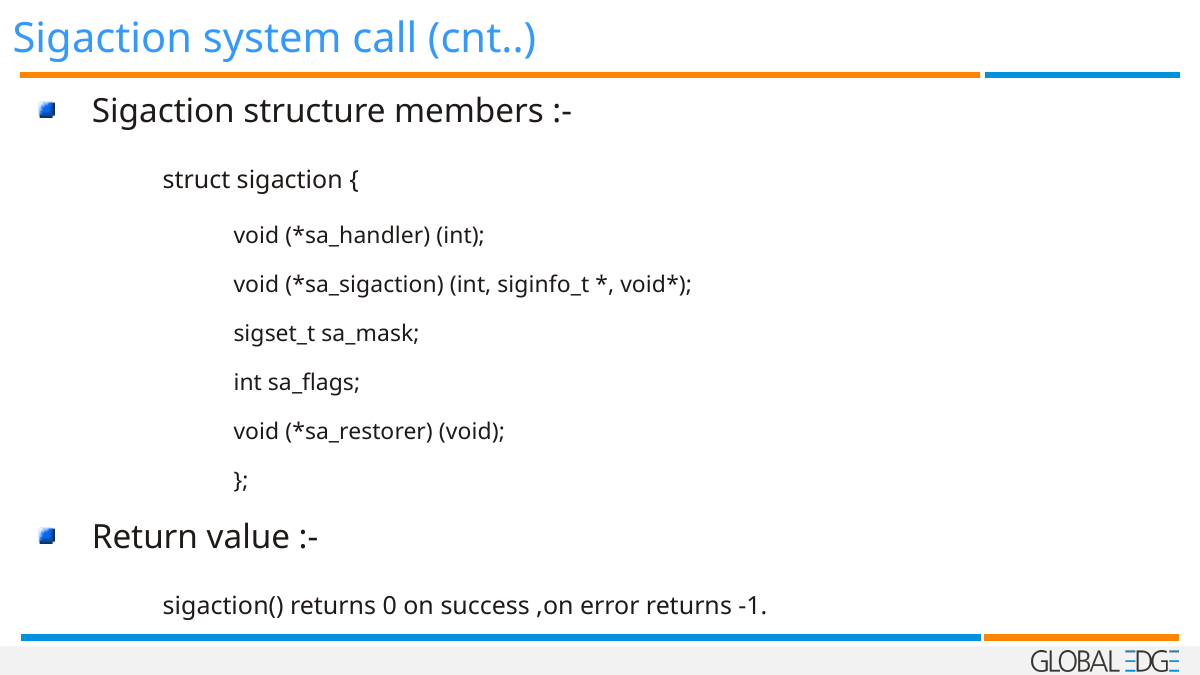

# Sigaction system call (cnt..)
Sigaction structure members :-
struct sigaction {
void (*sa_handler) (int);
void (*sa_sigaction) (int, siginfo_t *, void*);
sigset_t sa_mask;
int sa_flags;
void (*sa_restorer) (void);
};
Return value :-
sigaction() returns 0 on success ,on error returns -1.